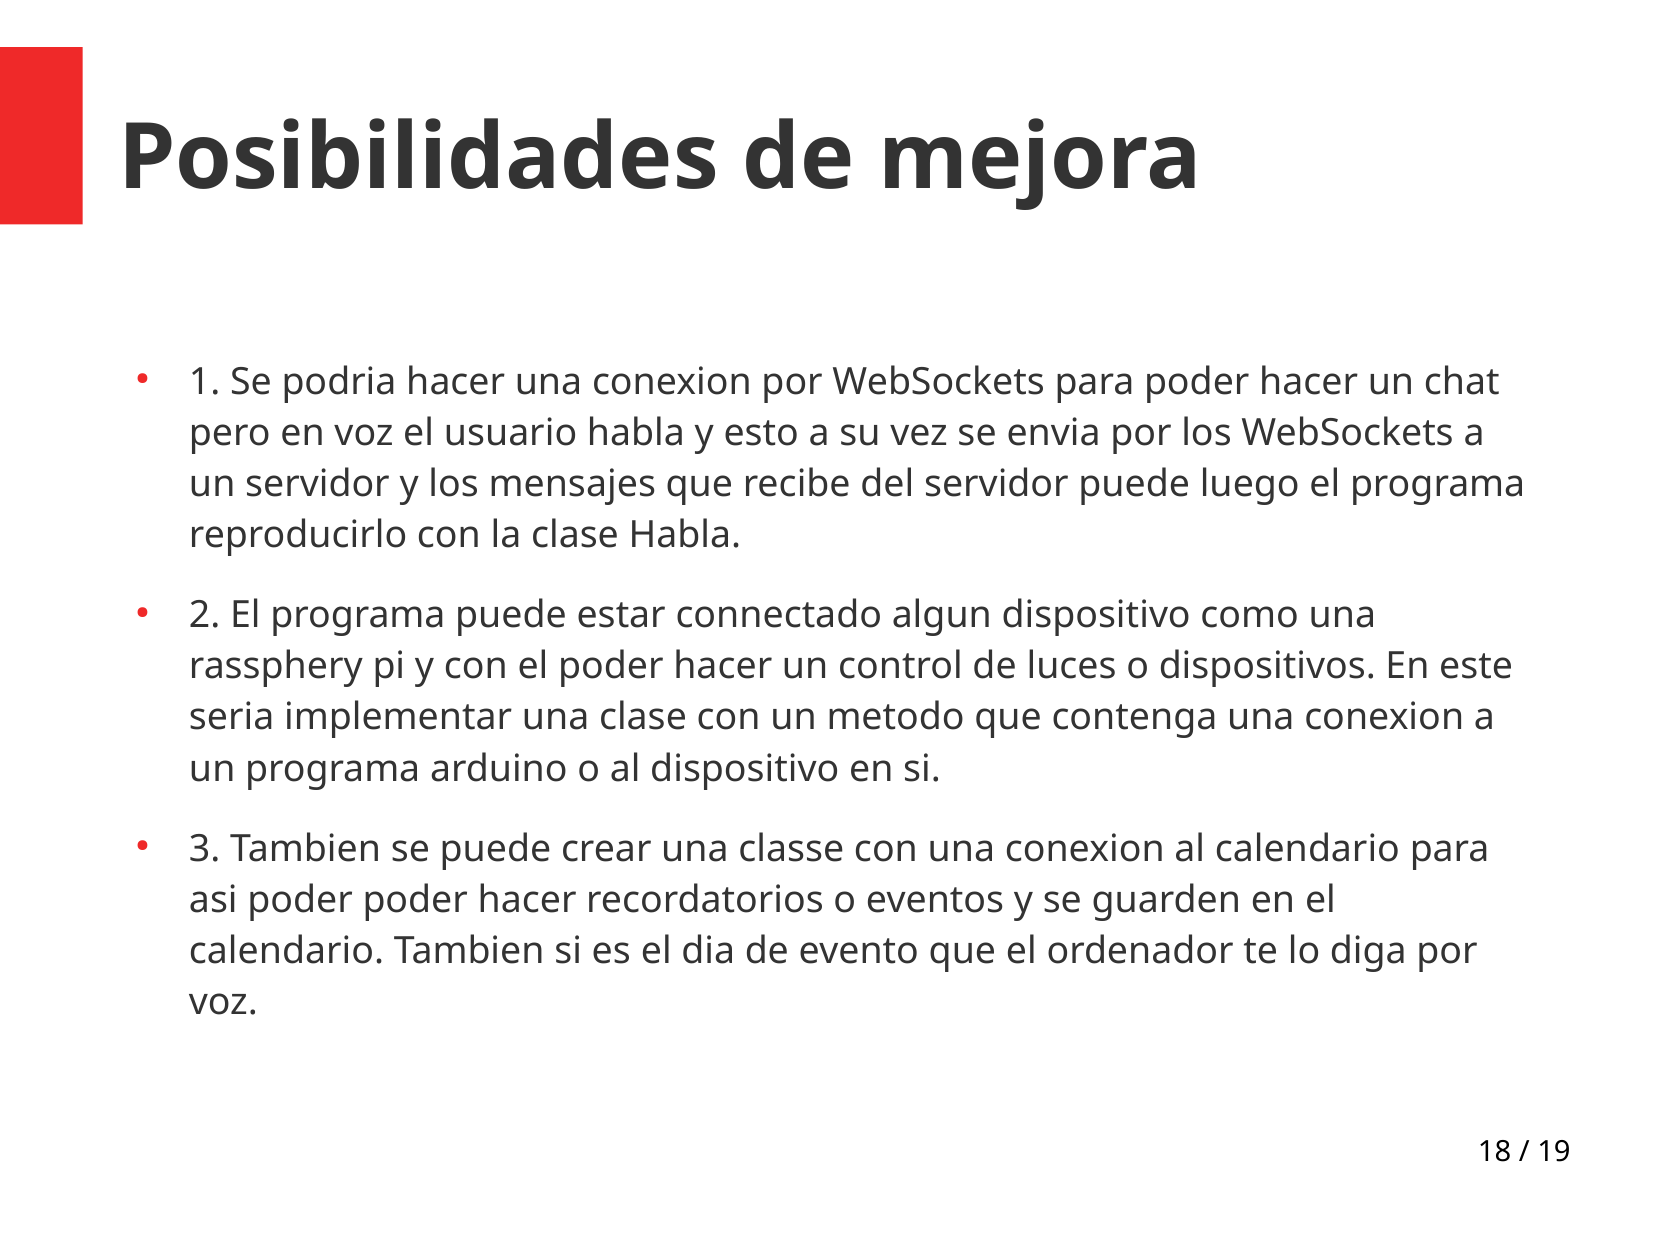

# Posibilidades de mejora
1. Se podria hacer una conexion por WebSockets para poder hacer un chat pero en voz el usuario habla y esto a su vez se envia por los WebSockets a un servidor y los mensajes que recibe del servidor puede luego el programa reproducirlo con la clase Habla.
2. El programa puede estar connectado algun dispositivo como una rassphery pi y con el poder hacer un control de luces o dispositivos. En este seria implementar una clase con un metodo que contenga una conexion a un programa arduino o al dispositivo en si.
3. Tambien se puede crear una classe con una conexion al calendario para asi poder poder hacer recordatorios o eventos y se guarden en el calendario. Tambien si es el dia de evento que el ordenador te lo diga por voz.
18